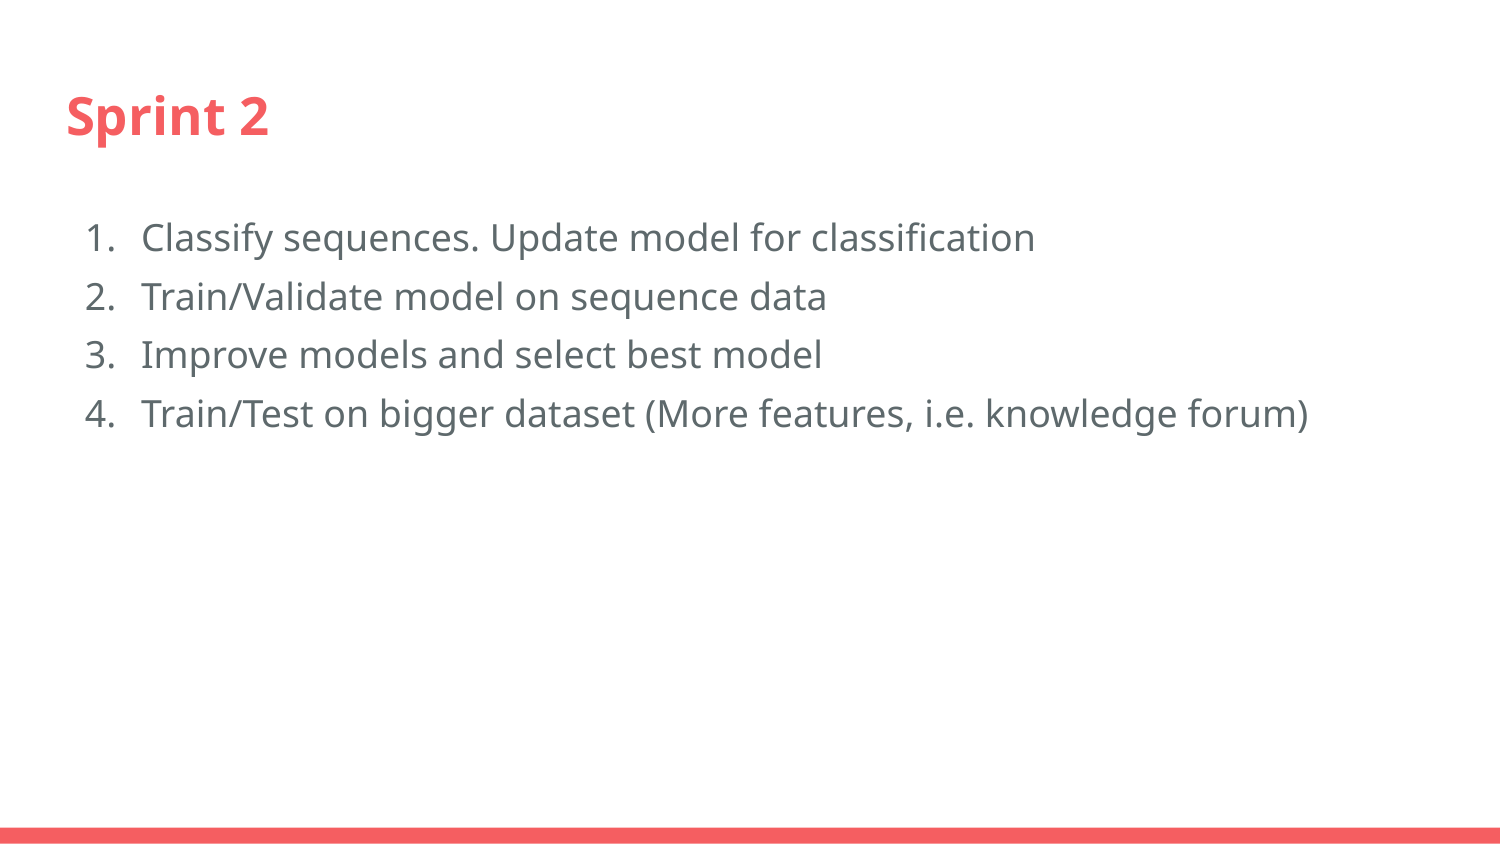

# Sprint 2
Classify sequences. Update model for classification
Train/Validate model on sequence data
Improve models and select best model
Train/Test on bigger dataset (More features, i.e. knowledge forum)